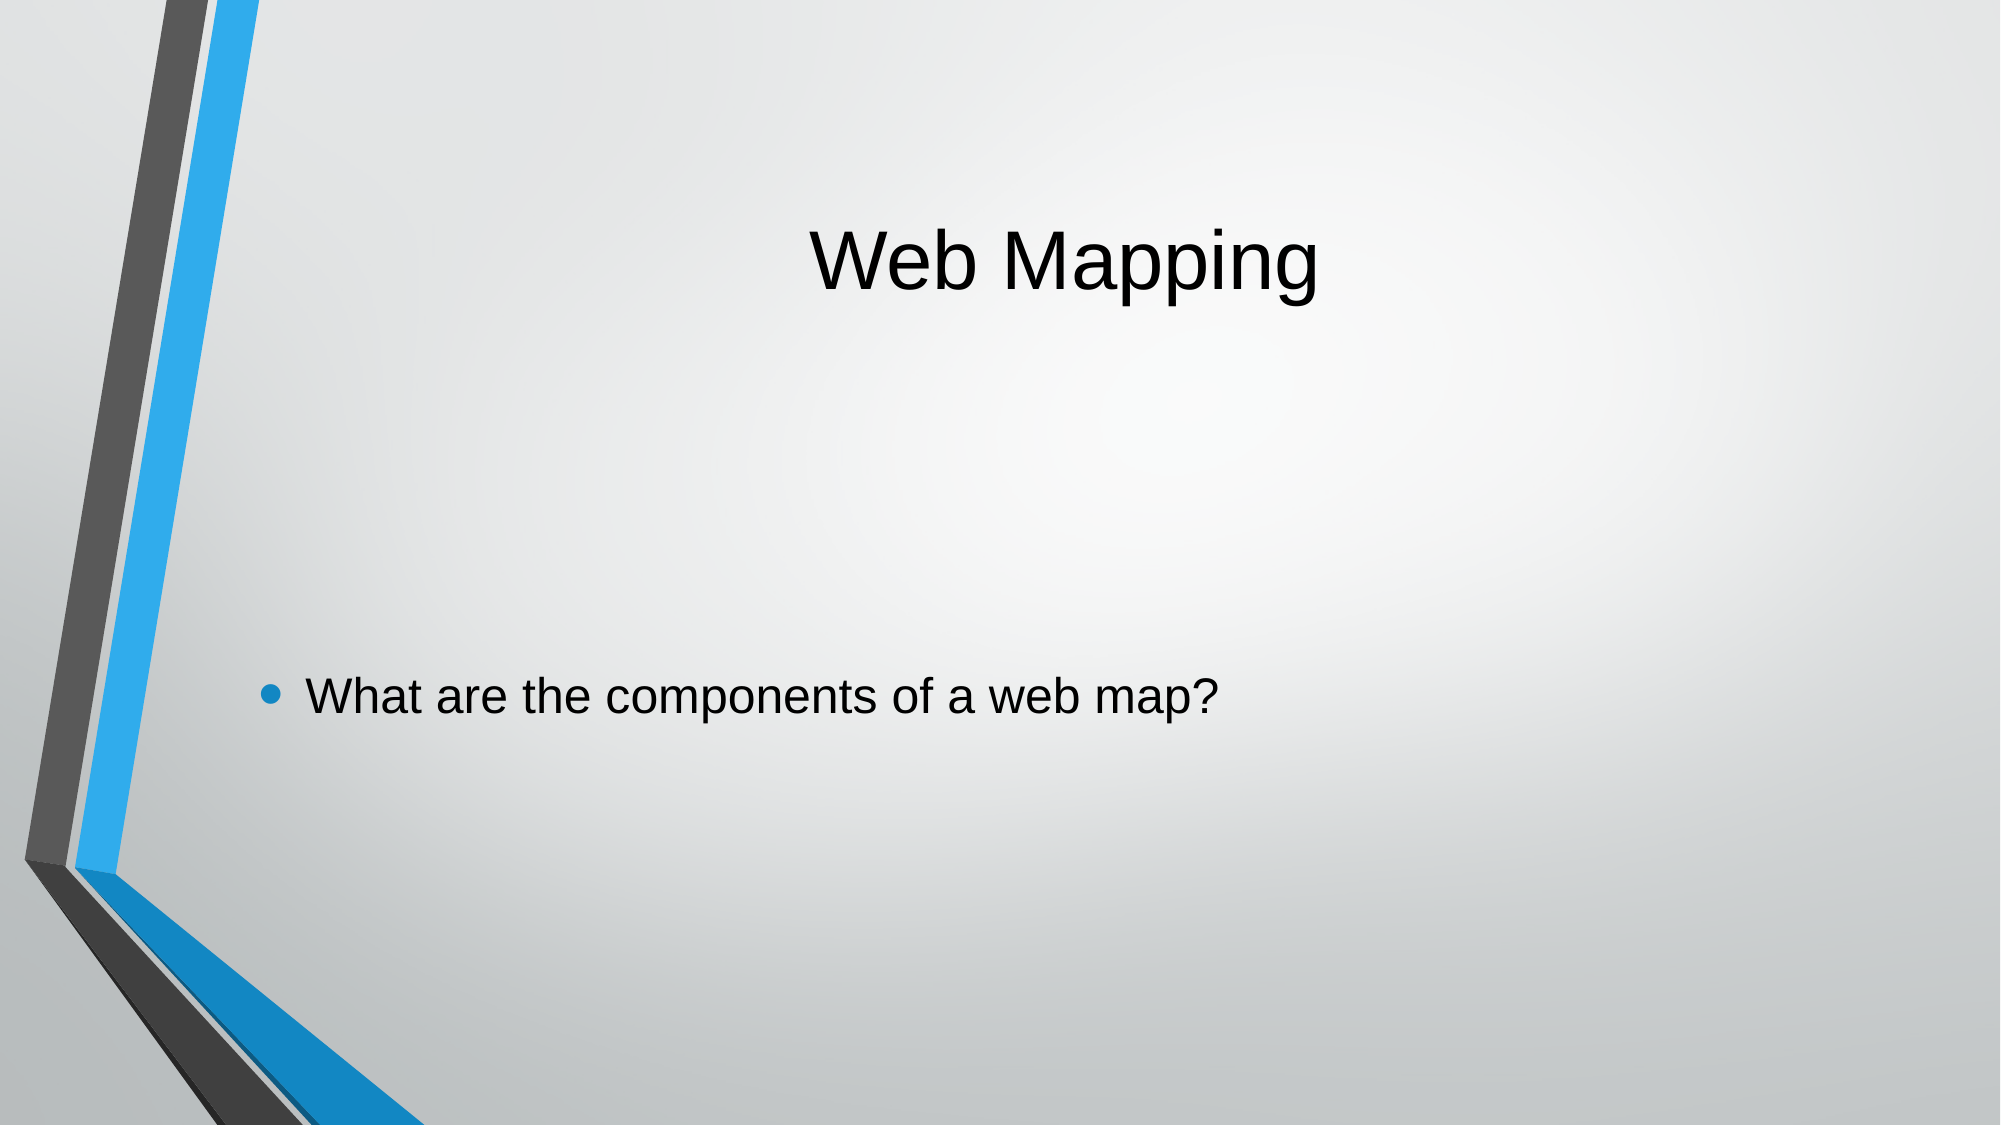

# Web Mapping
What are the components of a web map?